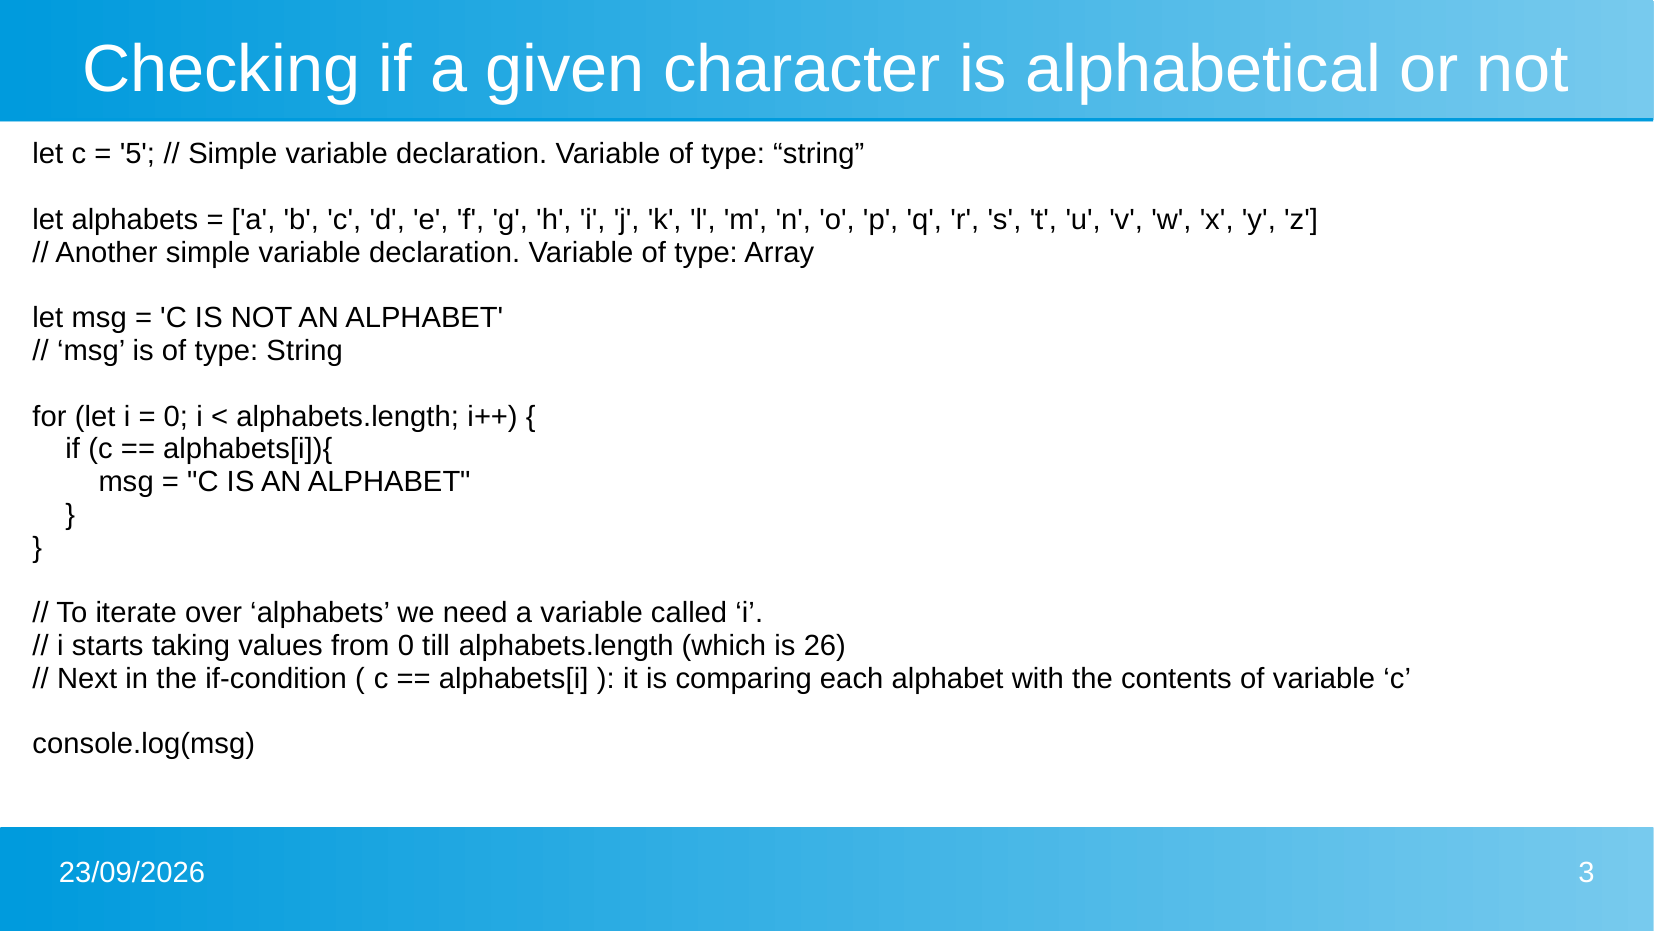

# Checking if a given character is alphabetical or not
let c = '5'; // Simple variable declaration. Variable of type: “string”
let alphabets = ['a', 'b', 'c', 'd', 'e', 'f', 'g', 'h', 'i', 'j', 'k', 'l', 'm', 'n', 'o', 'p', 'q', 'r', 's', 't', 'u', 'v', 'w', 'x', 'y', 'z']
// Another simple variable declaration. Variable of type: Array
let msg = 'C IS NOT AN ALPHABET'
// ‘msg’ is of type: String
for (let i = 0; i < alphabets.length; i++) {
 if (c == alphabets[i]){
 msg = "C IS AN ALPHABET"
 }
}
// To iterate over ‘alphabets’ we need a variable called ‘i’.
// i starts taking values from 0 till alphabets.length (which is 26)
// Next in the if-condition ( c == alphabets[i] ): it is comparing each alphabet with the contents of variable ‘c’
console.log(msg)
3